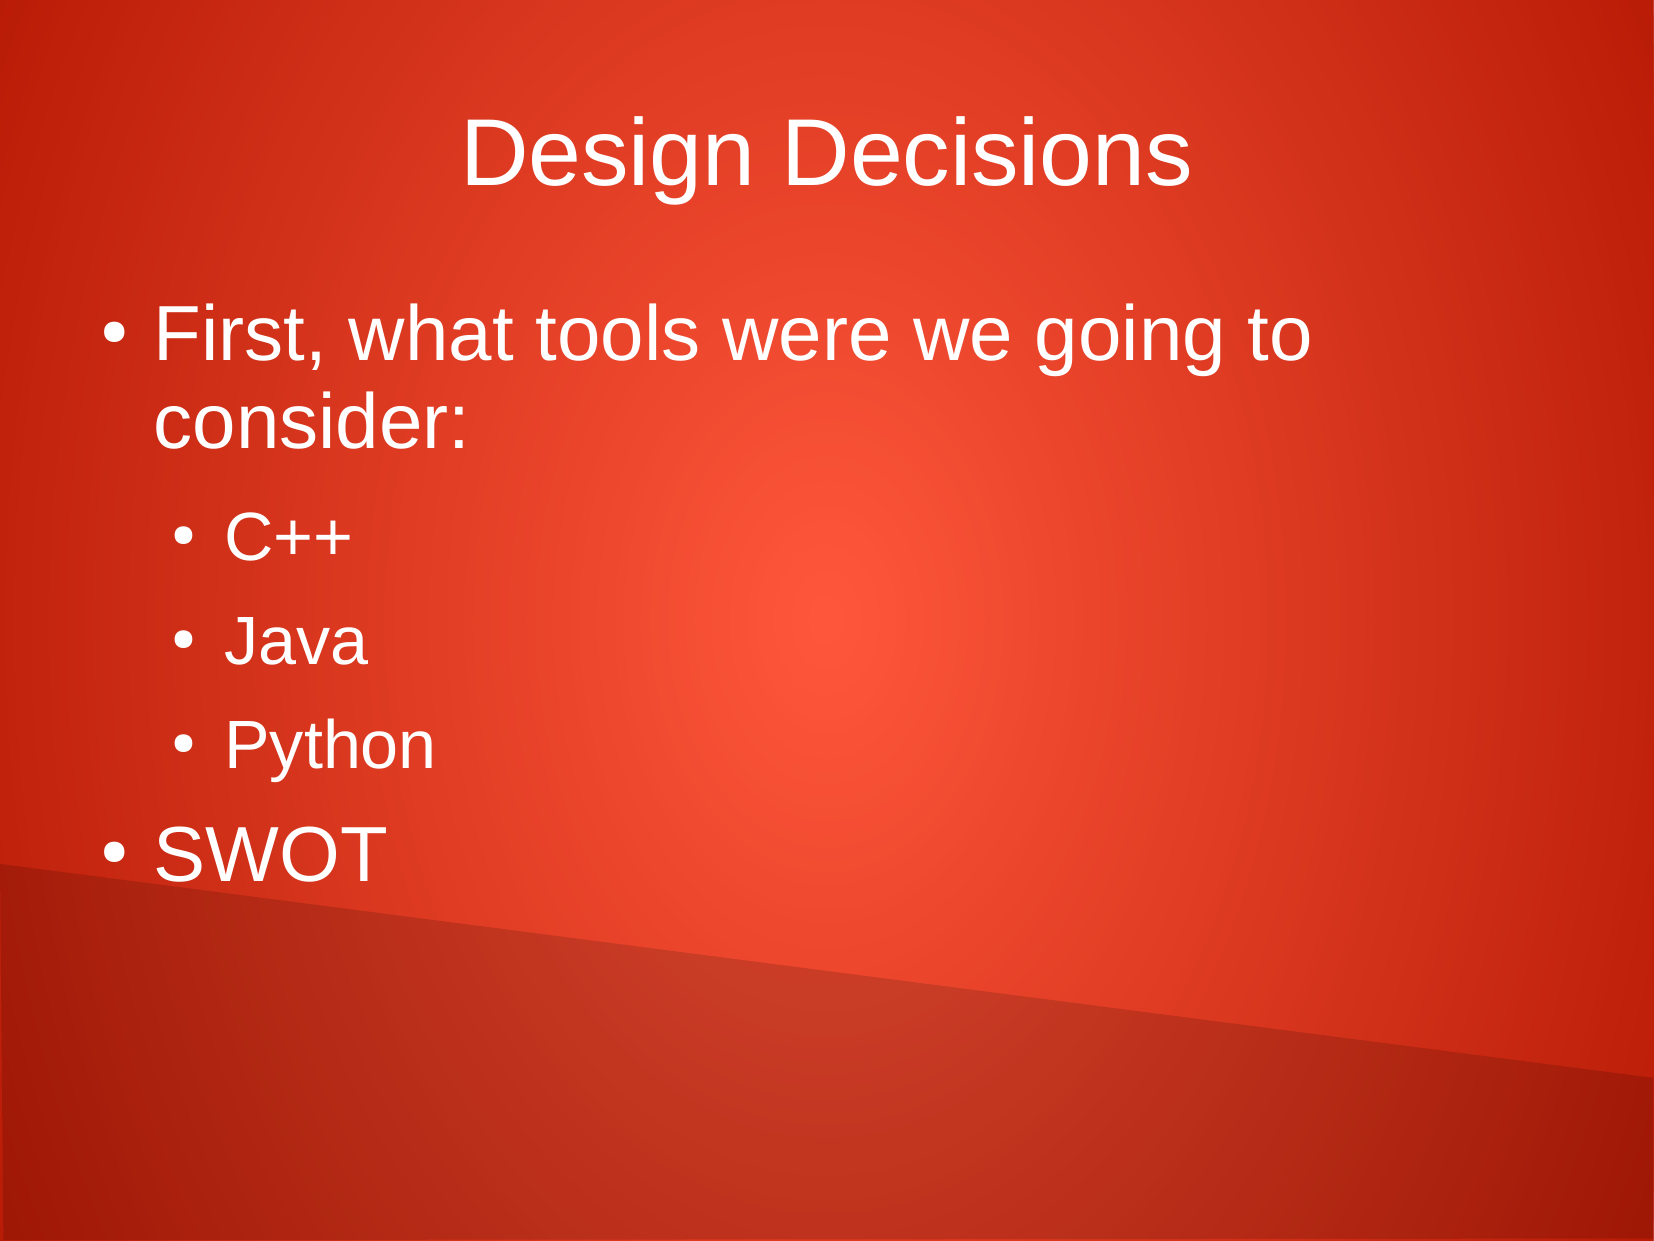

# Design Decisions
First, what tools were we going to consider:
C++
Java
Python
SWOT